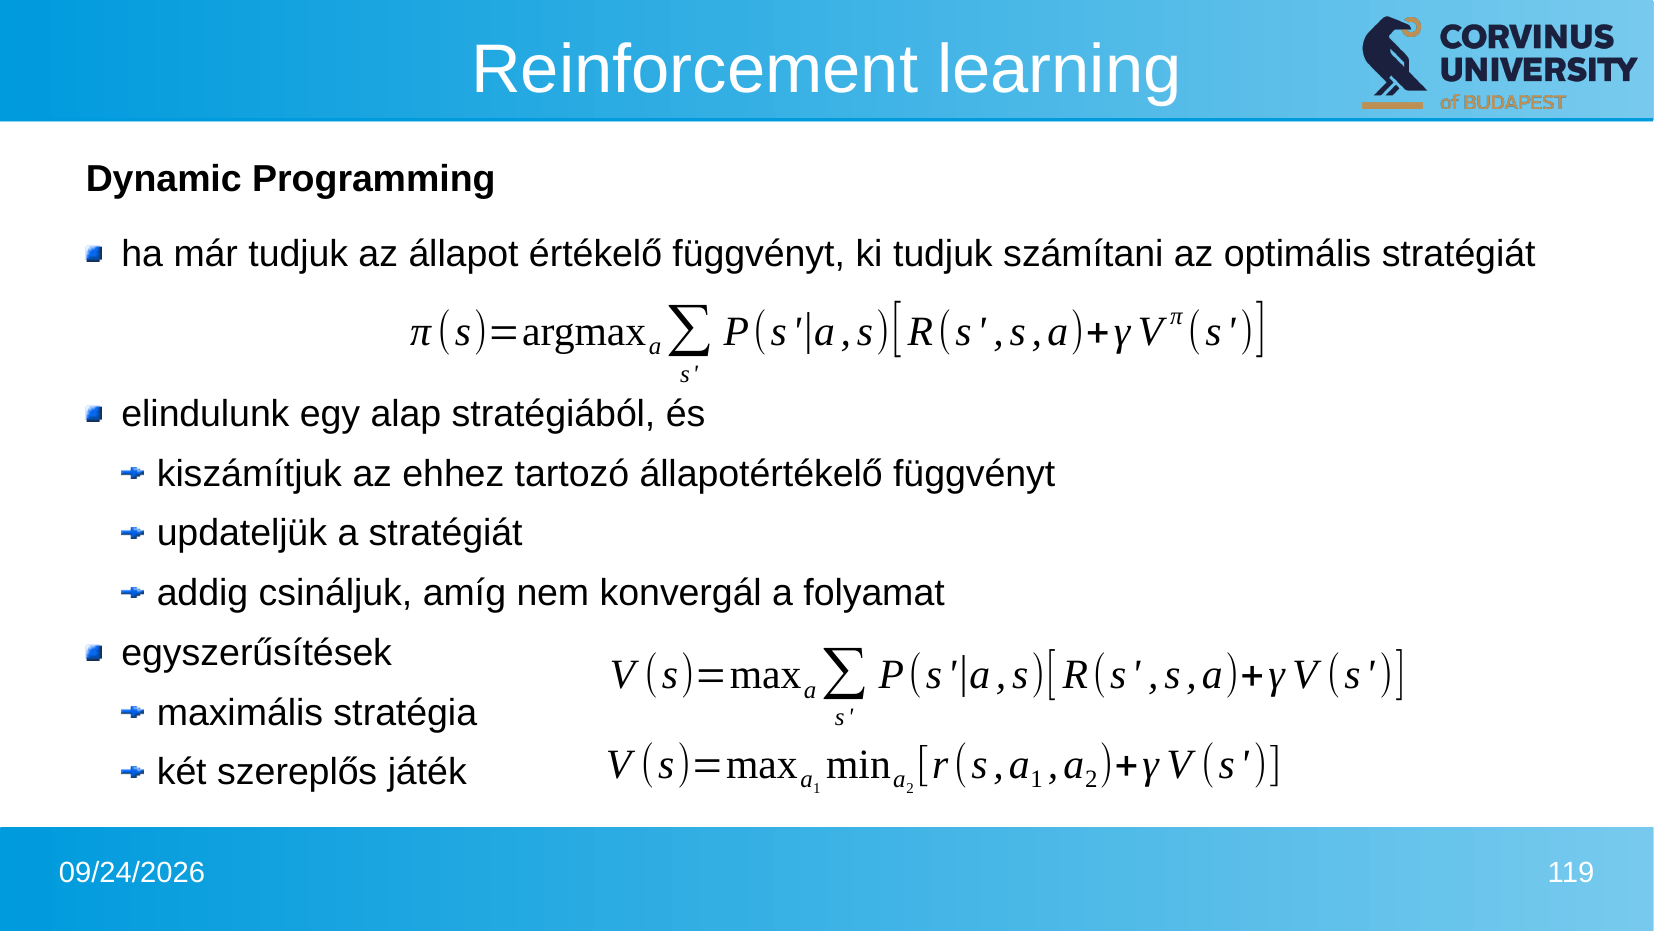

# Reinforcement learning
Dynamic Programming
ha már tudjuk az állapot értékelő függvényt, ki tudjuk számítani az optimális stratégiát
elindulunk egy alap stratégiából, és
kiszámítjuk az ehhez tartozó állapotértékelő függvényt
updateljük a stratégiát
addig csináljuk, amíg nem konvergál a folyamat
egyszerűsítések
maximális stratégia
két szereplős játék
119